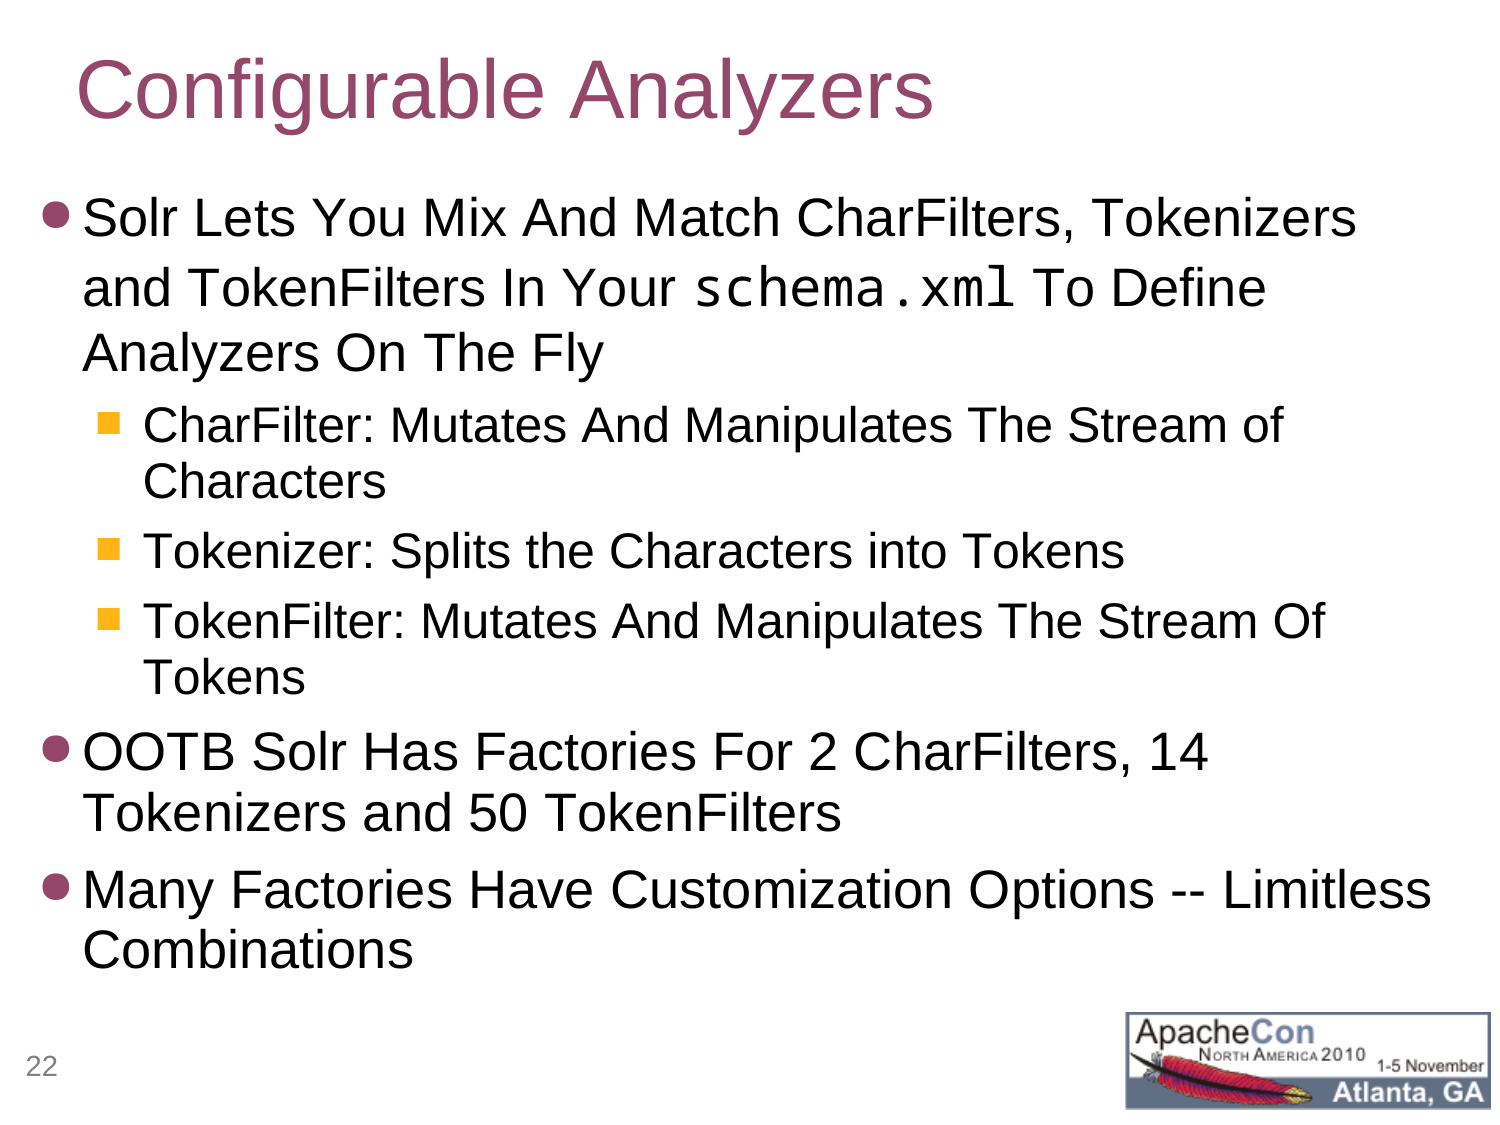

# Configurable Analyzers
Solr Lets You Mix And Match CharFilters, Tokenizers and TokenFilters In Your schema.xml To Define Analyzers On The Fly
CharFilter: Mutates And Manipulates The Stream of Characters
Tokenizer: Splits the Characters into Tokens
TokenFilter: Mutates And Manipulates The Stream Of Tokens
OOTB Solr Has Factories For 2 CharFilters, 14 Tokenizers and 50 TokenFilters
Many Factories Have Customization Options -- Limitless Combinations
22